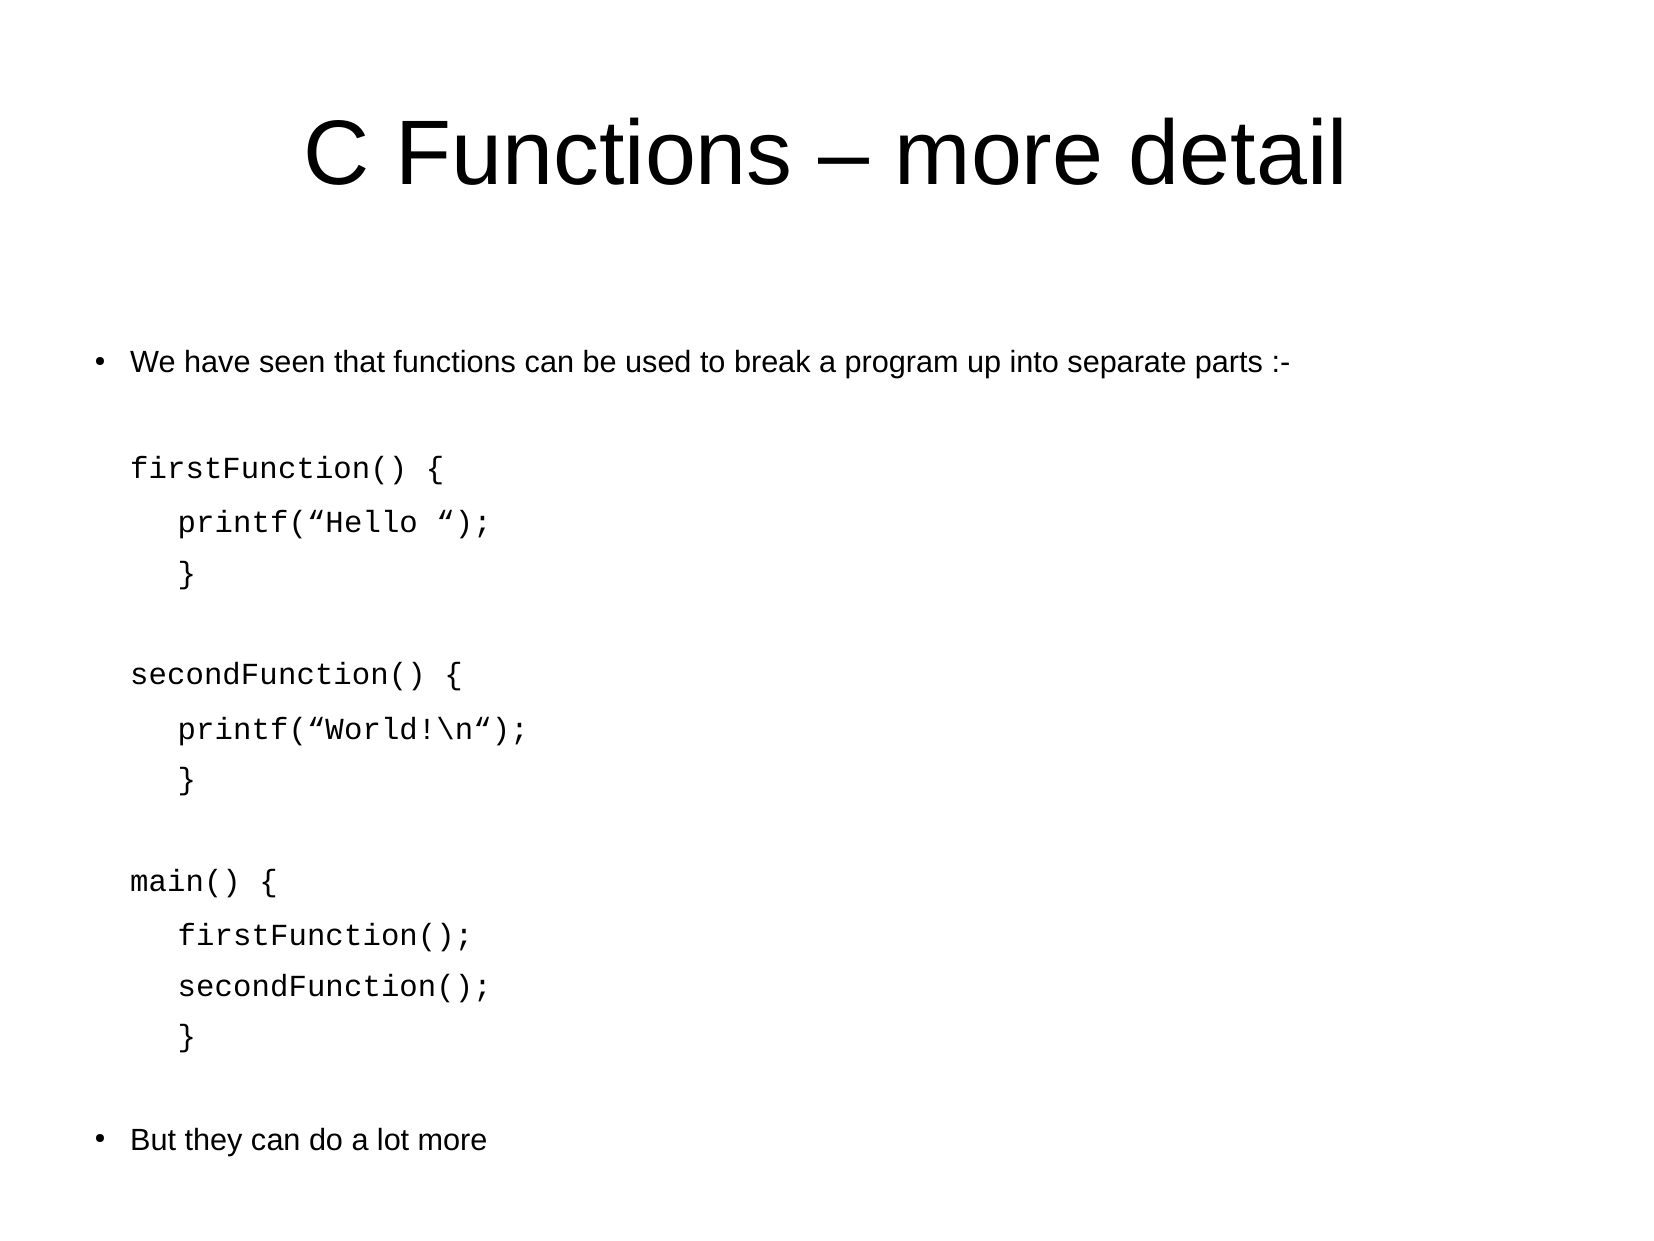

# C Functions – more detail
We have seen that functions can be used to break a program up into separate parts :-
firstFunction() {
printf(“Hello “);
}
secondFunction() {
printf(“World!\n“);
}
main() {
firstFunction();
secondFunction();
}
But they can do a lot more